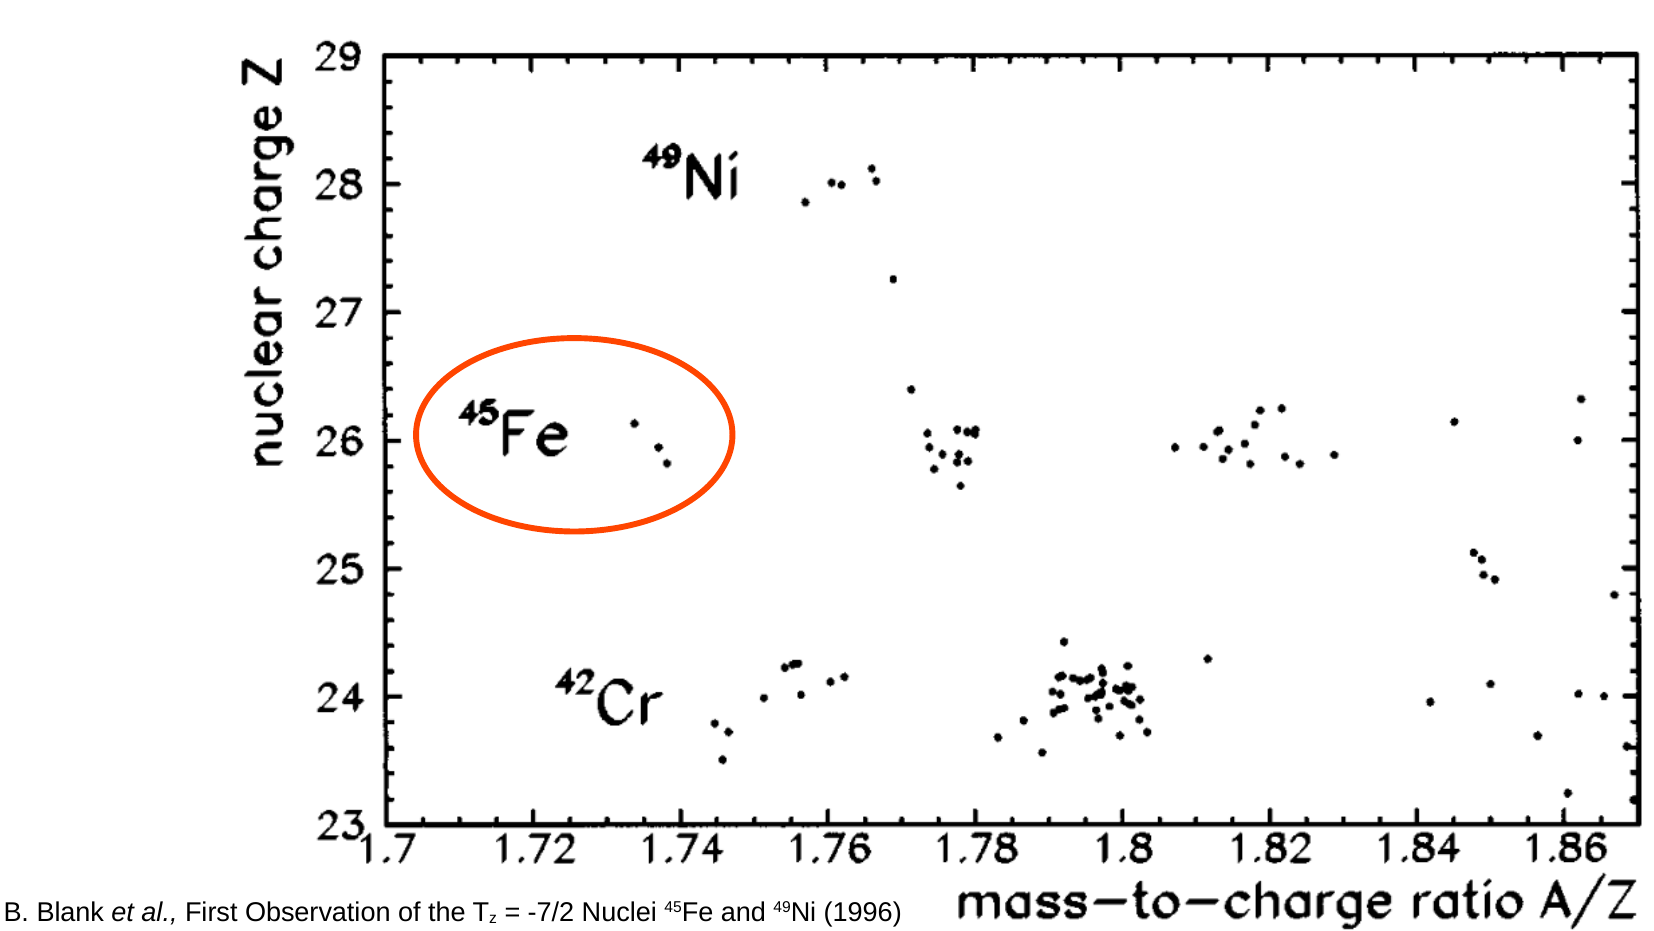

B. Blank et al., First Observation of the Tz = -7/2 Nuclei 45Fe and 49Ni (1996)